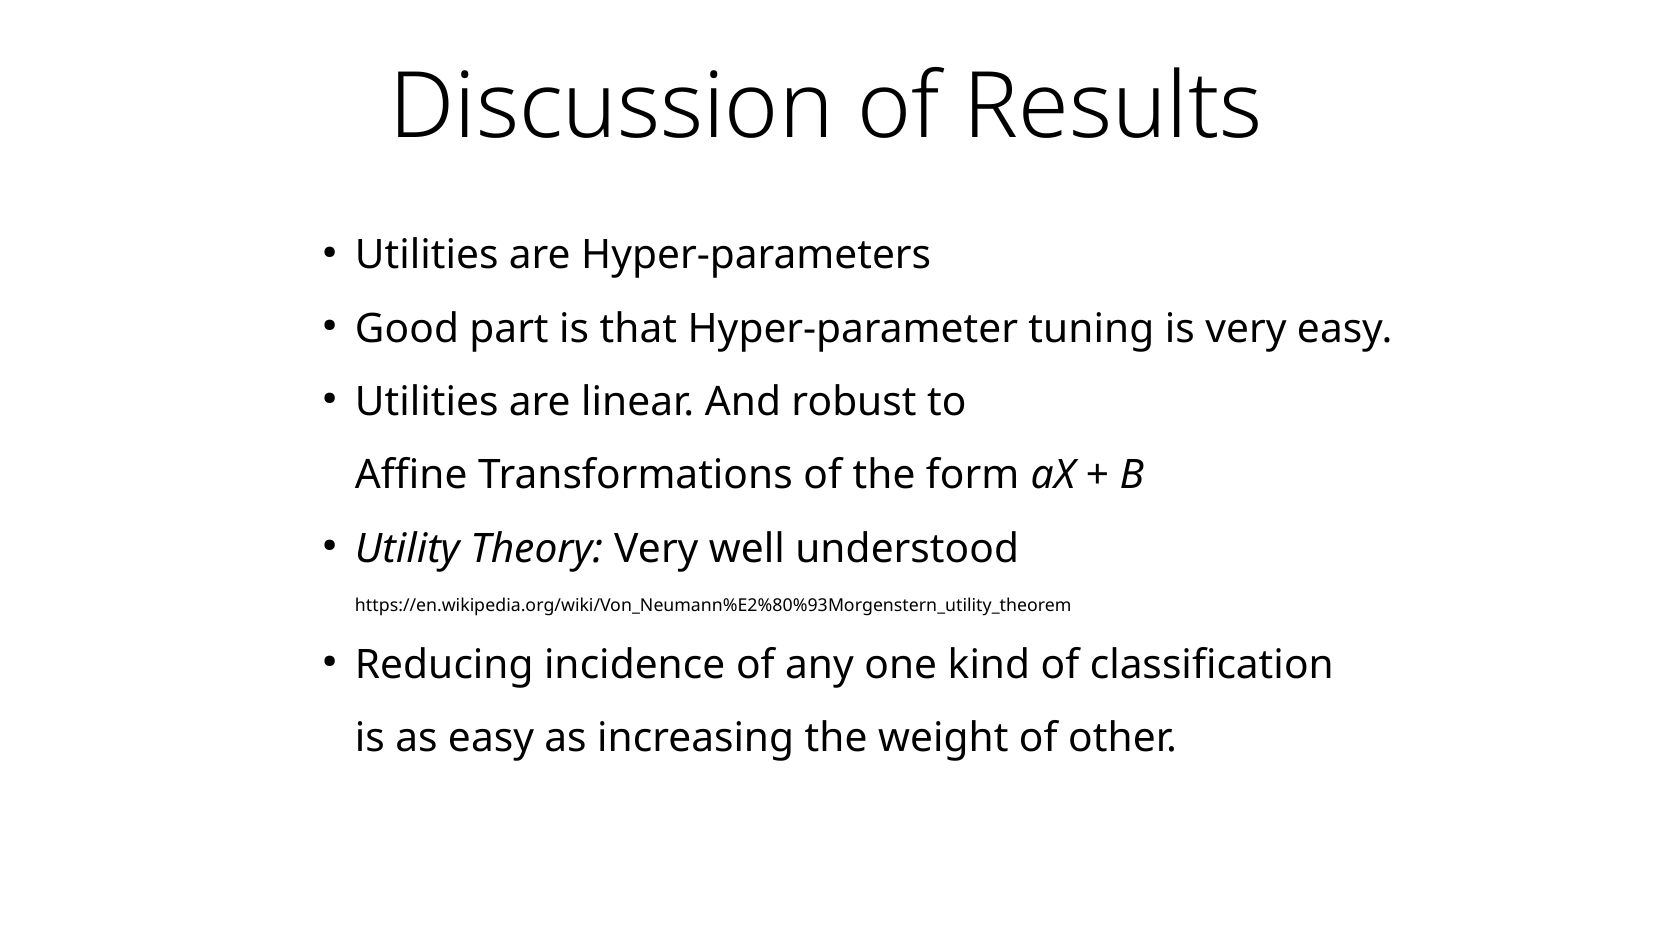

Discussion of Results
# Utilities are Hyper-parameters
Good part is that Hyper-parameter tuning is very easy.
Utilities are linear. And robust to
Affine Transformations of the form aX + B
Utility Theory: Very well understood
https://en.wikipedia.org/wiki/Von_Neumann%E2%80%93Morgenstern_utility_theorem
Reducing incidence of any one kind of classification
is as easy as increasing the weight of other.